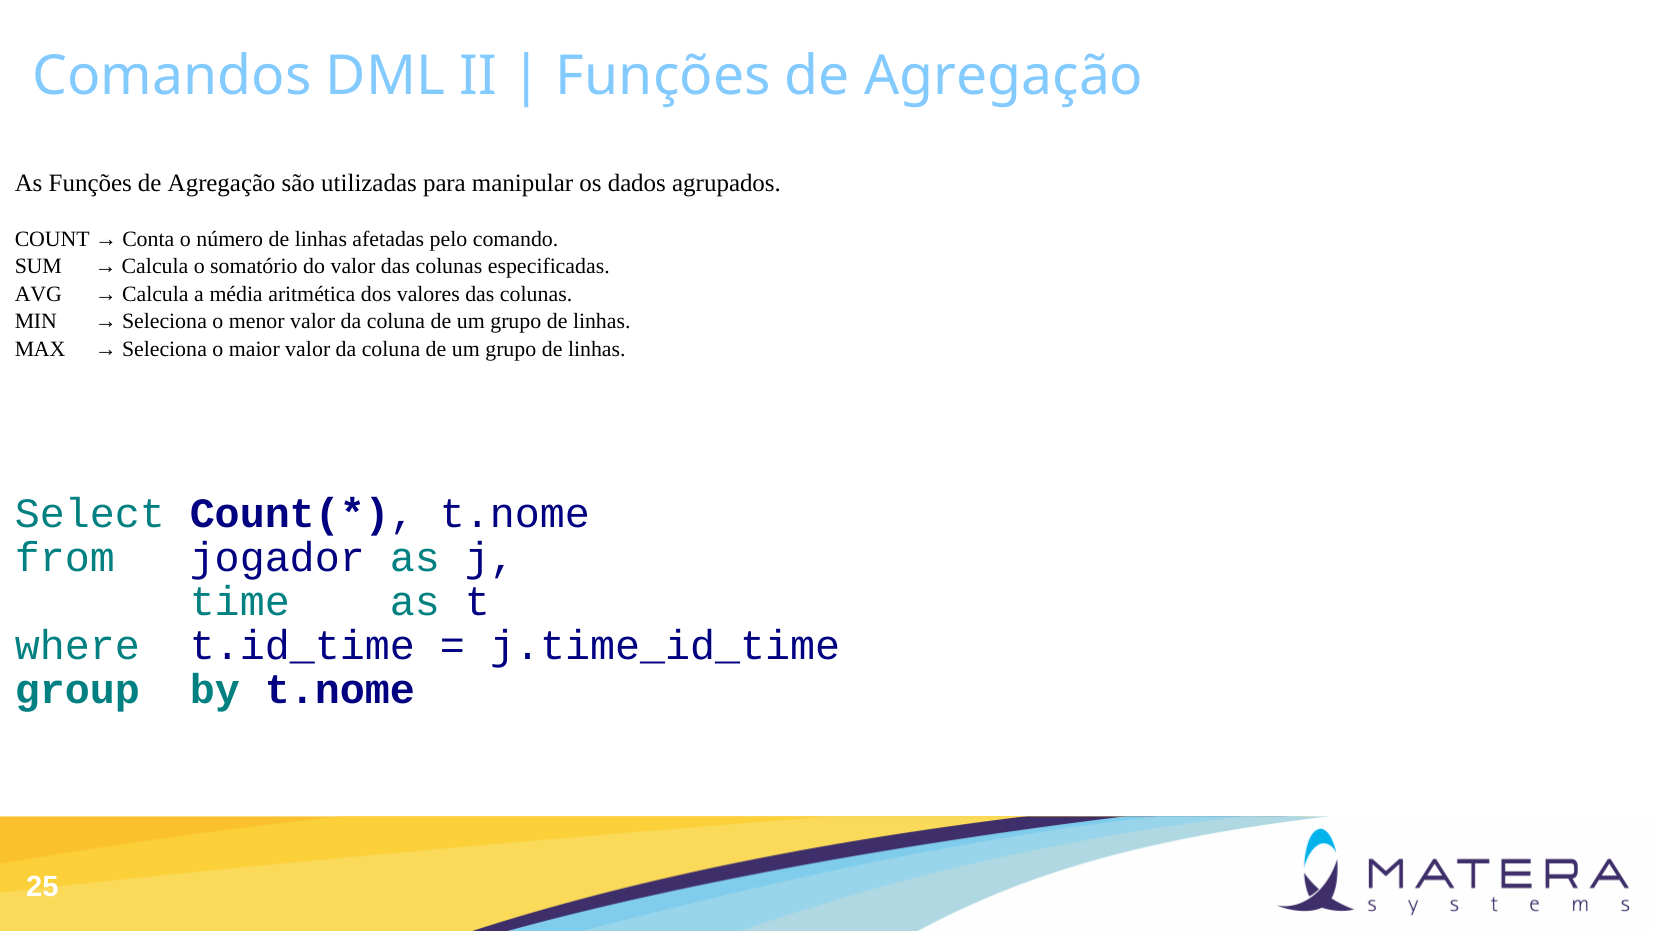

# Comandos DML II | Funções de Agregação
As Funções de Agregação são utilizadas para manipular os dados agrupados.
COUNT → Conta o número de linhas afetadas pelo comando.
SUM → Calcula o somatório do valor das colunas especificadas.
AVG 	 → Calcula a média aritmética dos valores das colunas.
MIN 	 → Seleciona o menor valor da coluna de um grupo de linhas.
MAX 	 → Seleciona o maior valor da coluna de um grupo de linhas.
Select Count(*), t.nome
from jogador as j,
 time as t
where t.id_time = j.time_id_time
group by t.nome